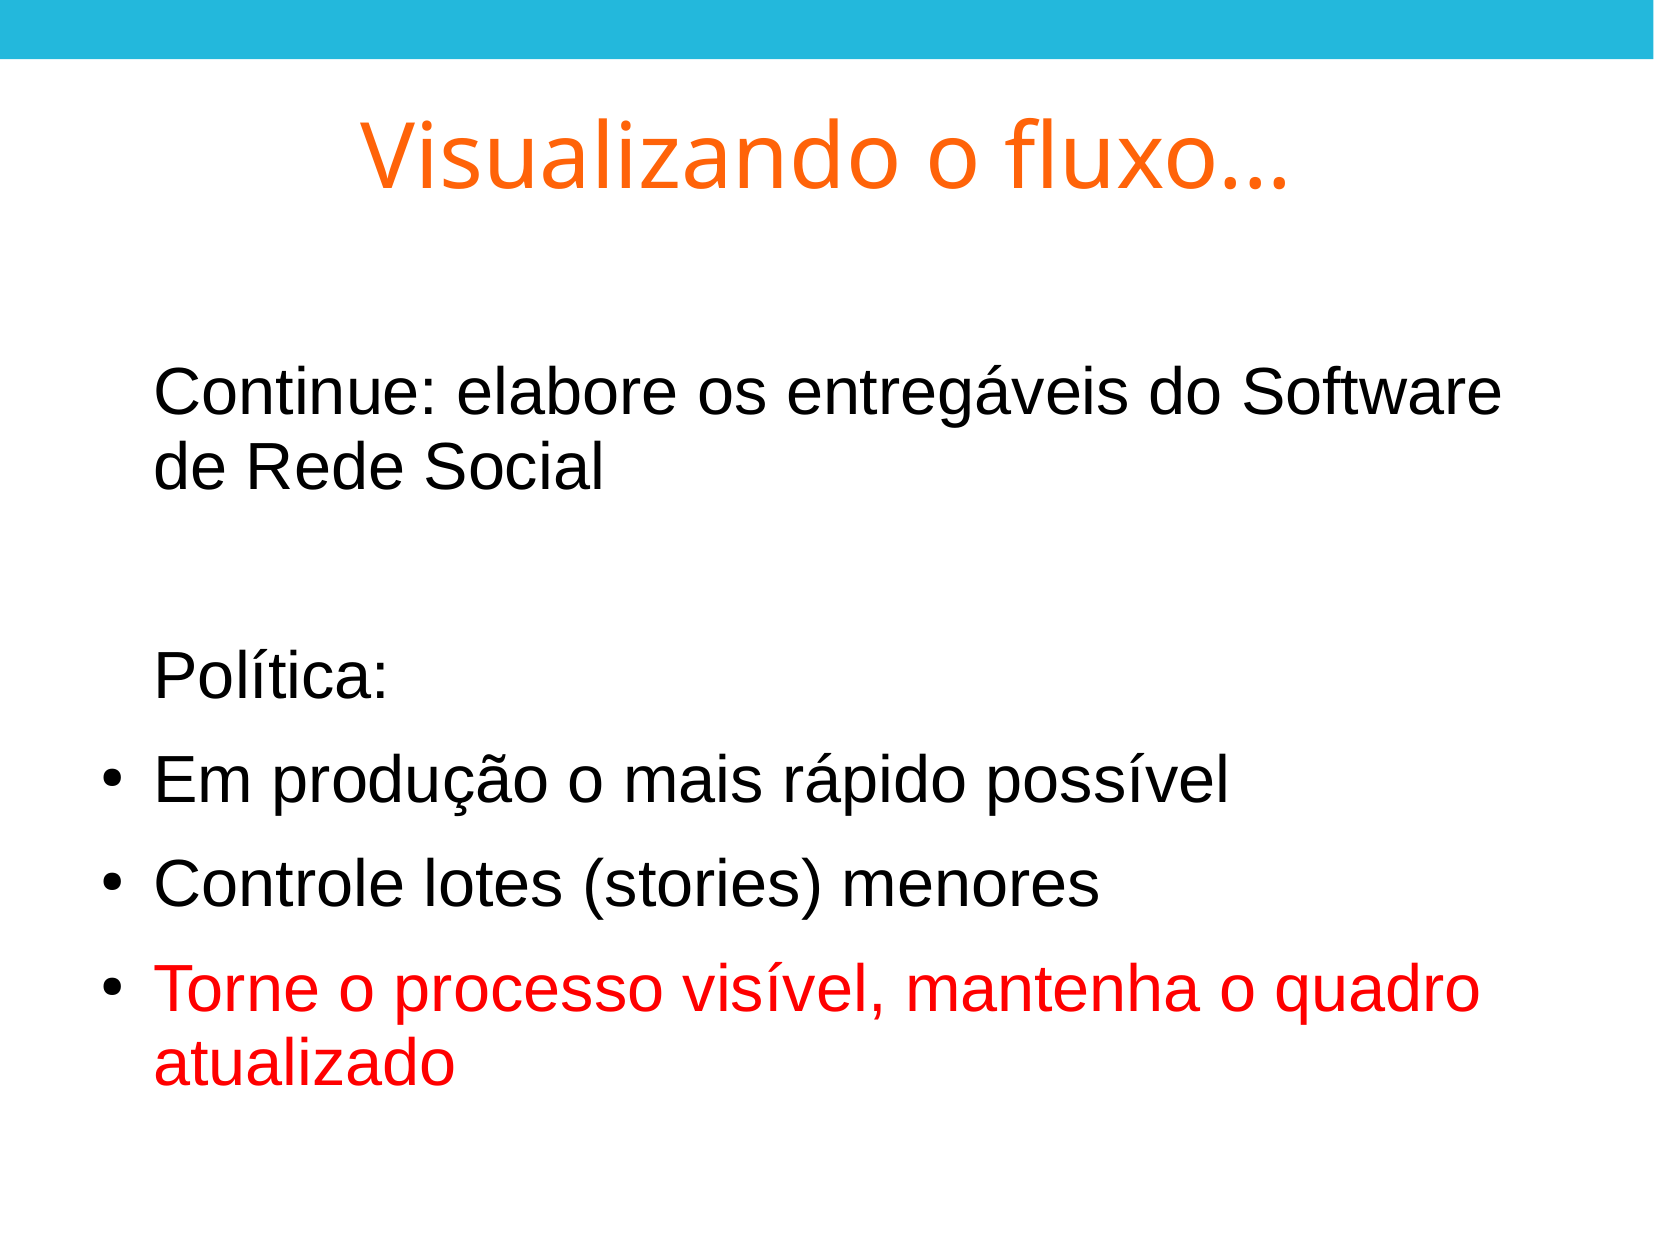

# Visualizando o fluxo...
Continue: elabore os entregáveis do Software de Rede Social
Política:
Em produção o mais rápido possível
Controle lotes (stories) menores
Torne o processo visível, mantenha o quadro atualizado